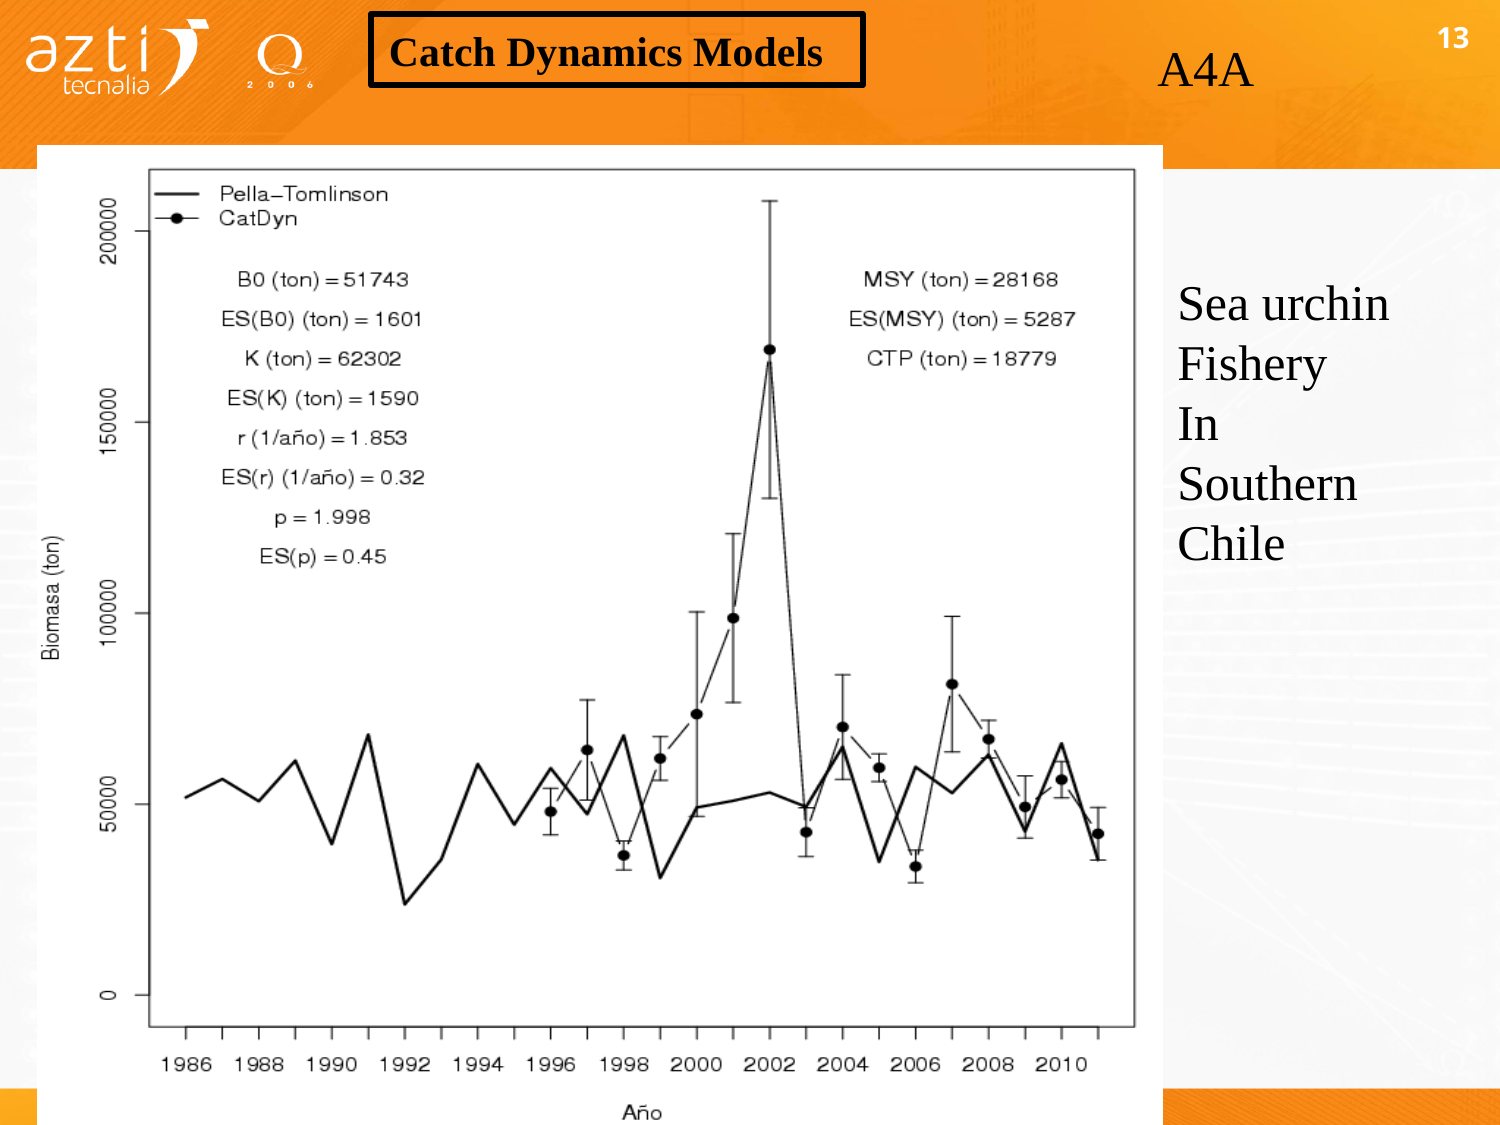

Catch Dynamics Models
A4A
Sea urchin
Fishery
In
Southern
Chile